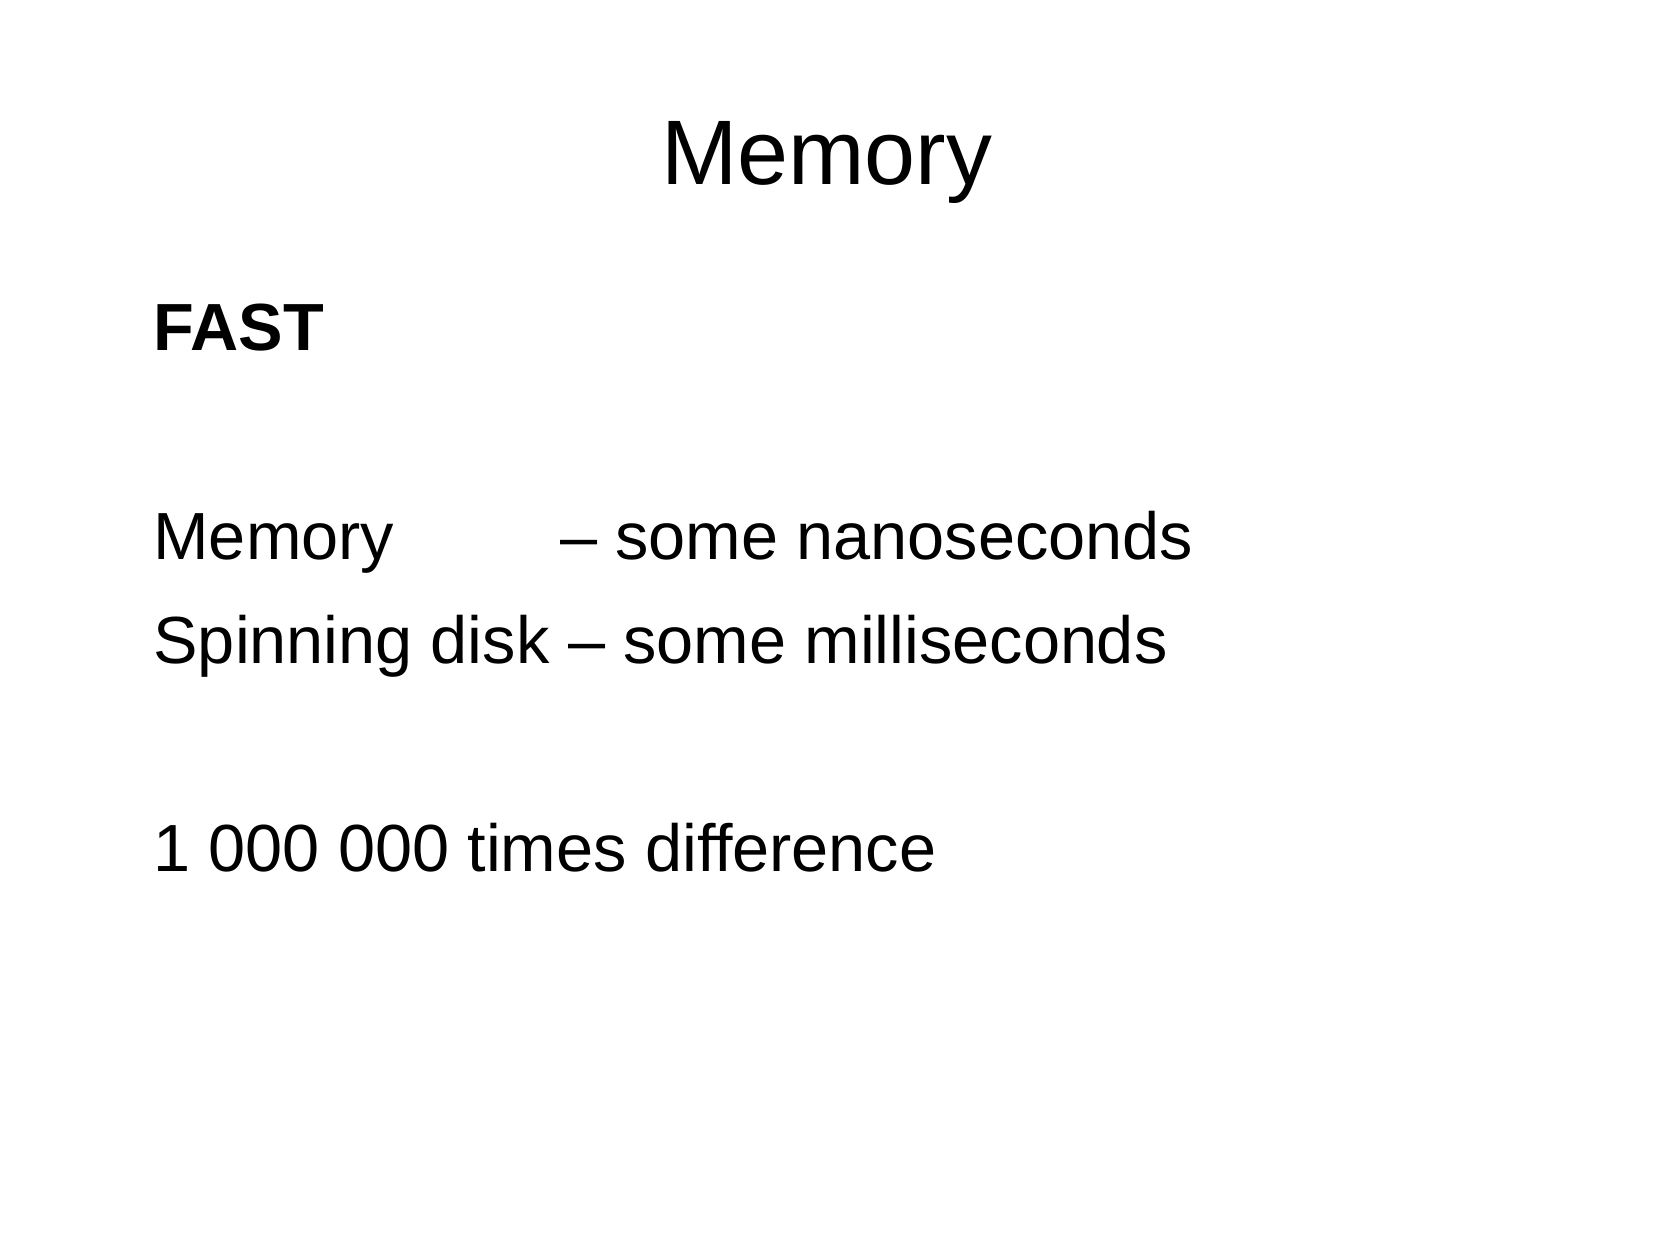

# Memory
FAST
Memory – some nanoseconds
Spinning disk – some milliseconds
1 000 000 times difference